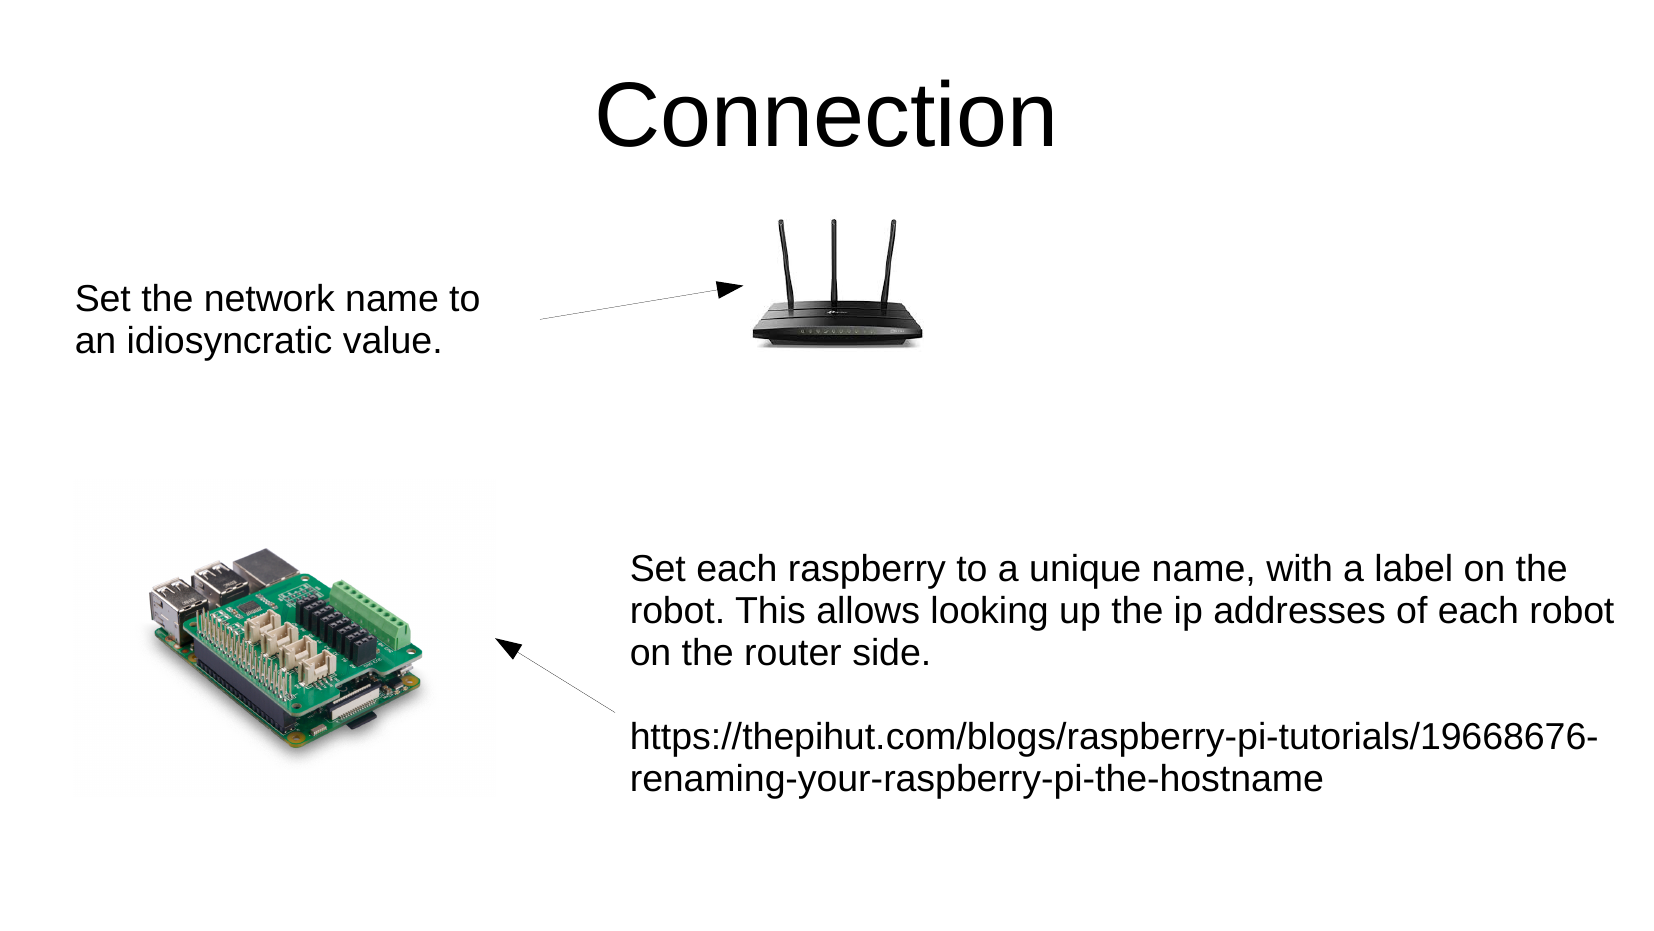

# Connection
Set the network name to an idiosyncratic value.
Set each raspberry to a unique name, with a label on the robot. This allows looking up the ip addresses of each robot on the router side.
https://thepihut.com/blogs/raspberry-pi-tutorials/19668676-renaming-your-raspberry-pi-the-hostname